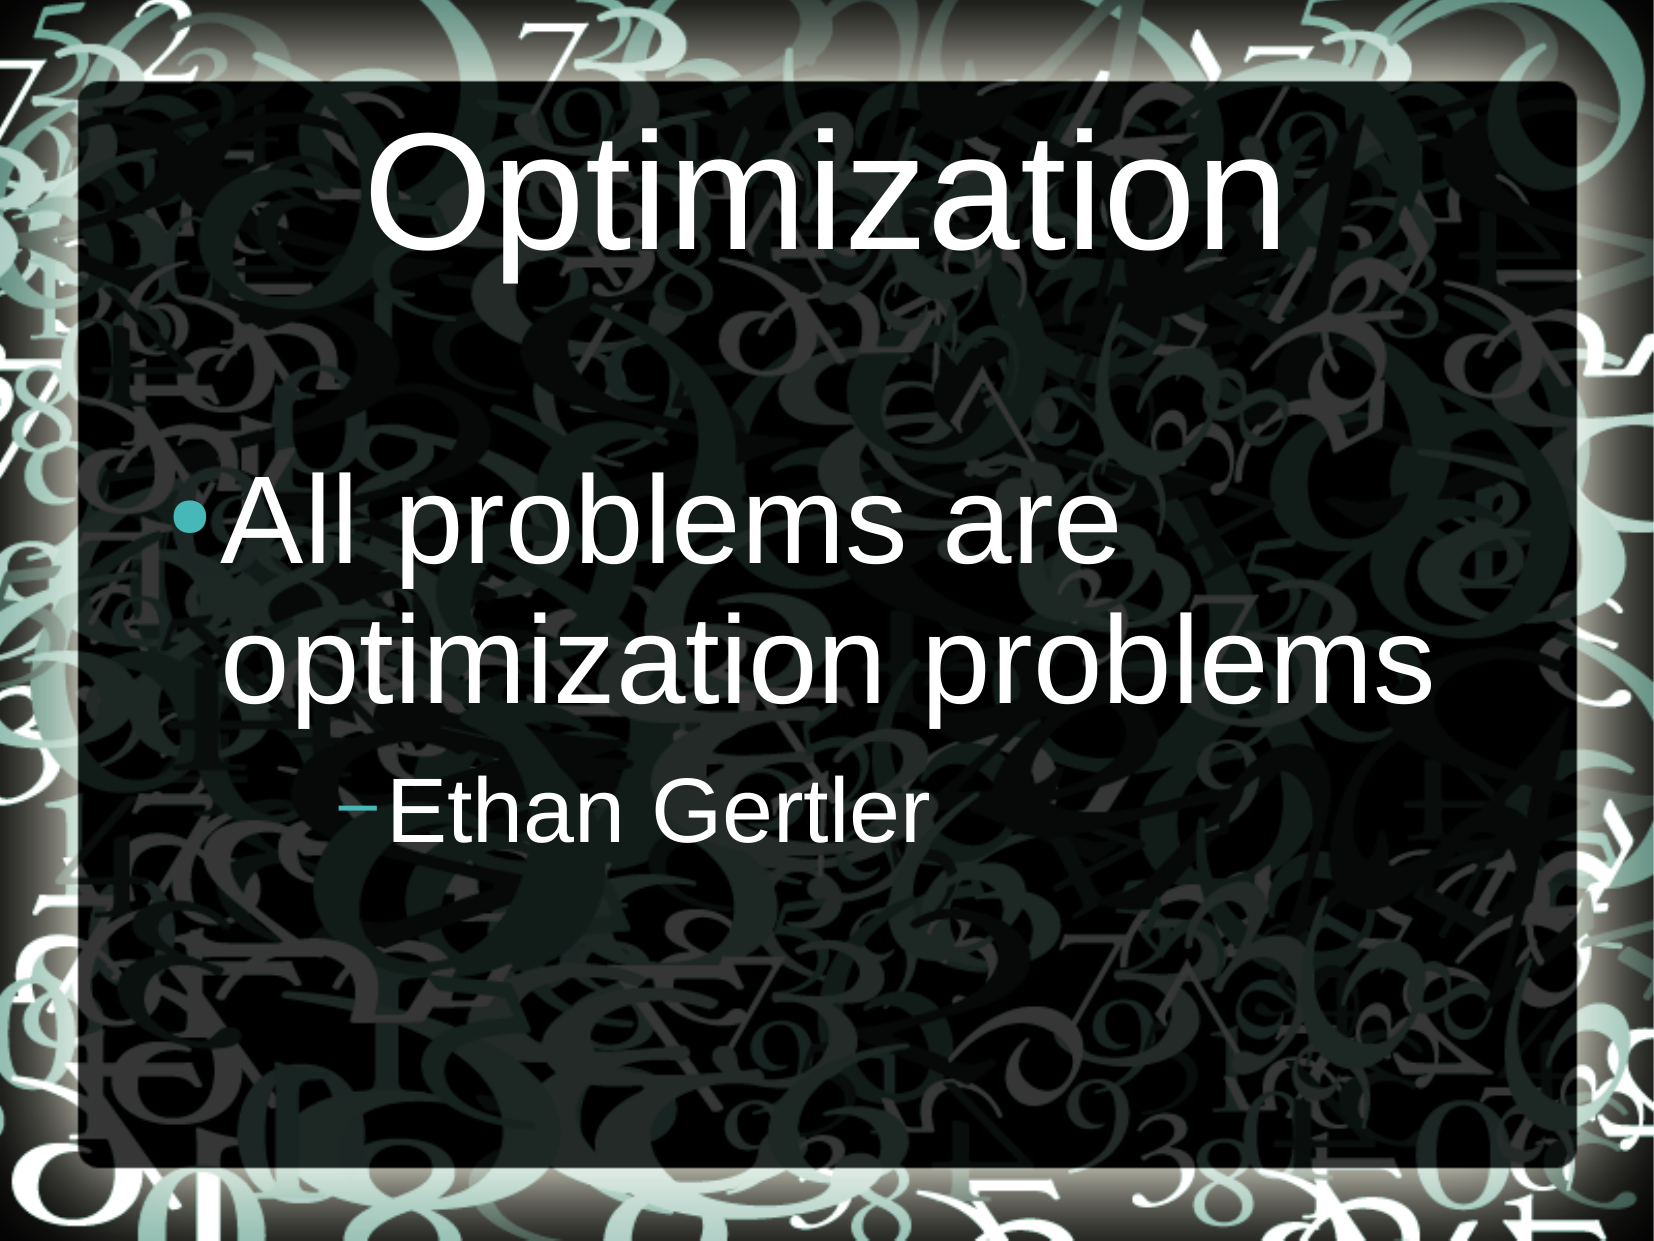

# Optimization
All problems are optimization problems
Ethan Gertler